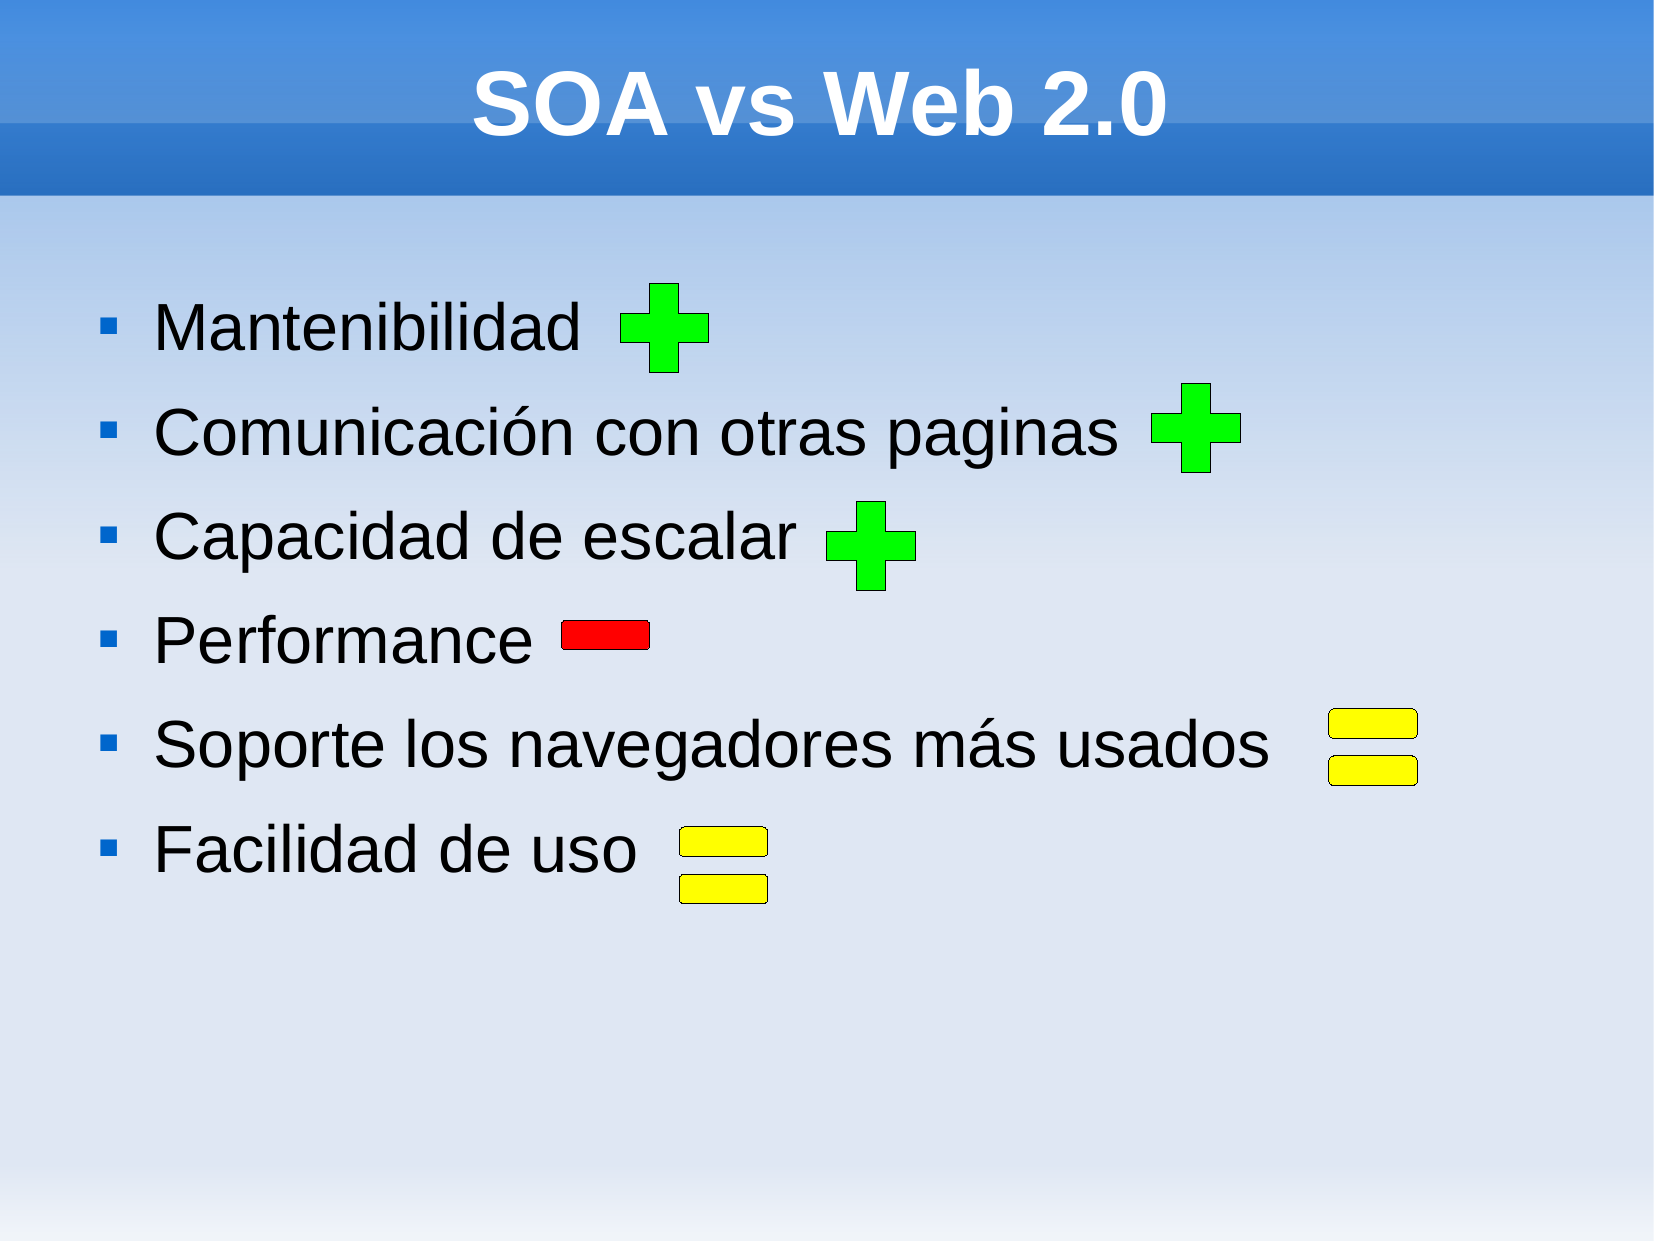

# SOA vs Web 2.0
Mantenibilidad
Comunicación con otras paginas
Capacidad de escalar
Performance
Soporte los navegadores más usados
Facilidad de uso